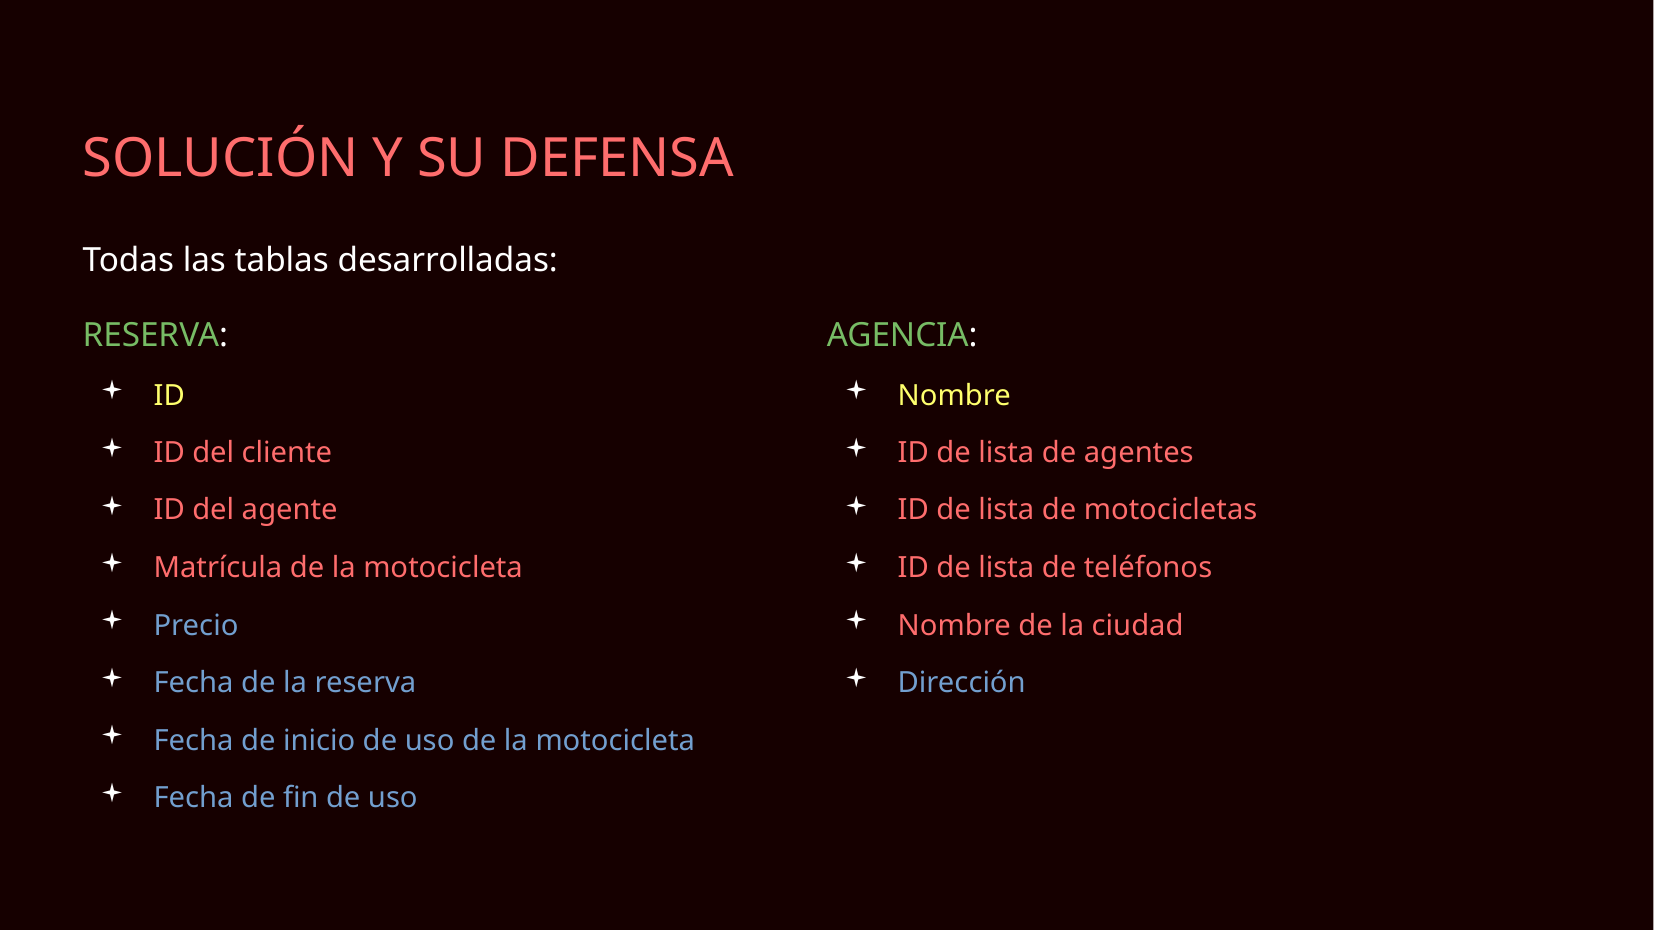

# SOLUCIÓN Y SU DEFENSA
Todas las tablas desarrolladas:
RESERVA:
ID
ID del cliente
ID del agente
Matrícula de la motocicleta
Precio
Fecha de la reserva
Fecha de inicio de uso de la motocicleta
Fecha de fin de uso
AGENCIA:
Nombre
ID de lista de agentes
ID de lista de motocicletas
ID de lista de teléfonos
Nombre de la ciudad
Dirección